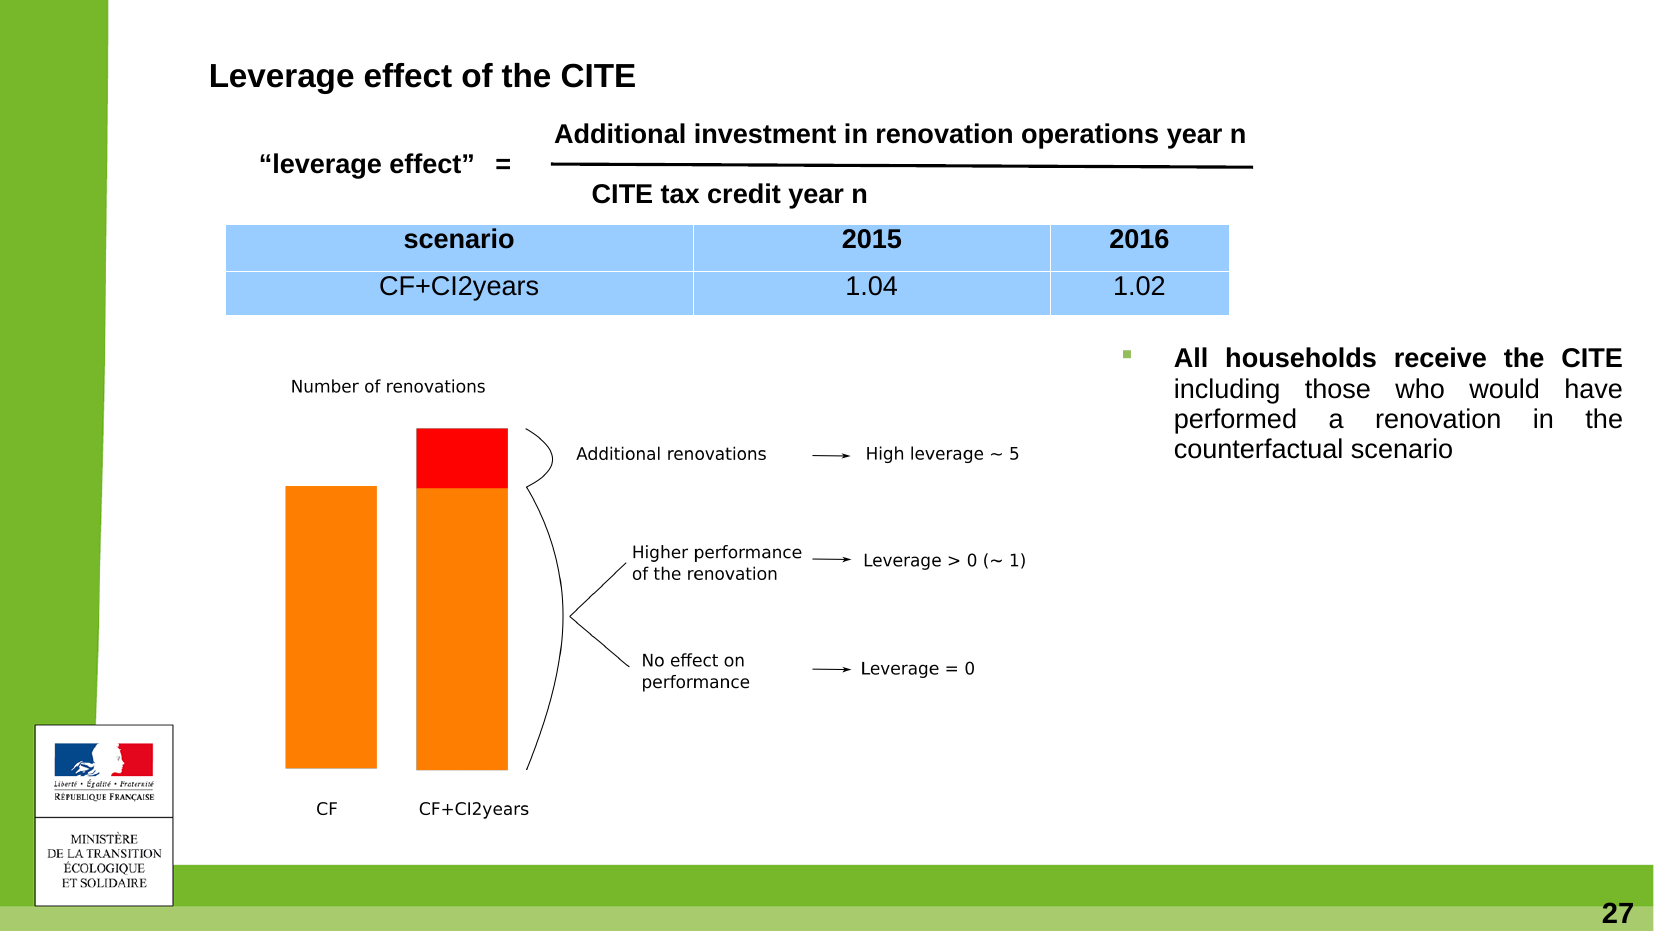

# Leverage effect of the CITE
				Additional investment in renovation operations year n
“leverage effect”	 =
				 CITE tax credit year n
| scenario | 2015 | 2016 |
| --- | --- | --- |
| CF+CI2years | 1.04 | 1.02 |
All households receive the CITE including those who would have performed a renovation in the counterfactual scenario